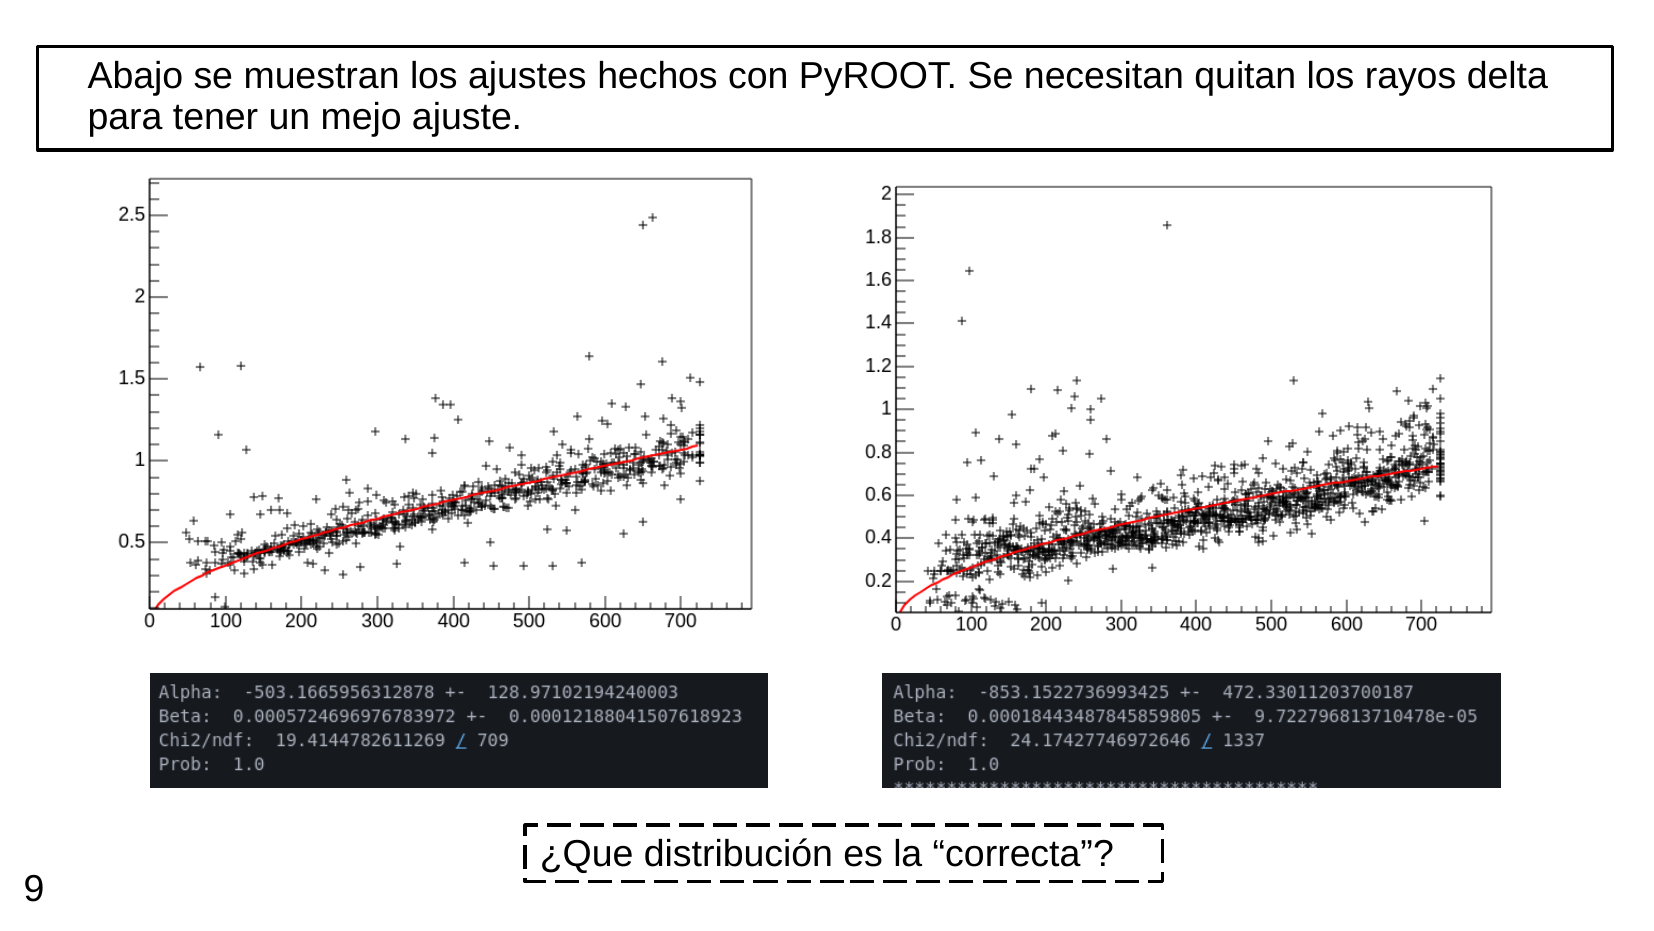

Abajo se muestran los ajustes hechos con PyROOT. Se necesitan quitan los rayos delta para tener un mejo ajuste.
¿Que distribución es la “correcta”?